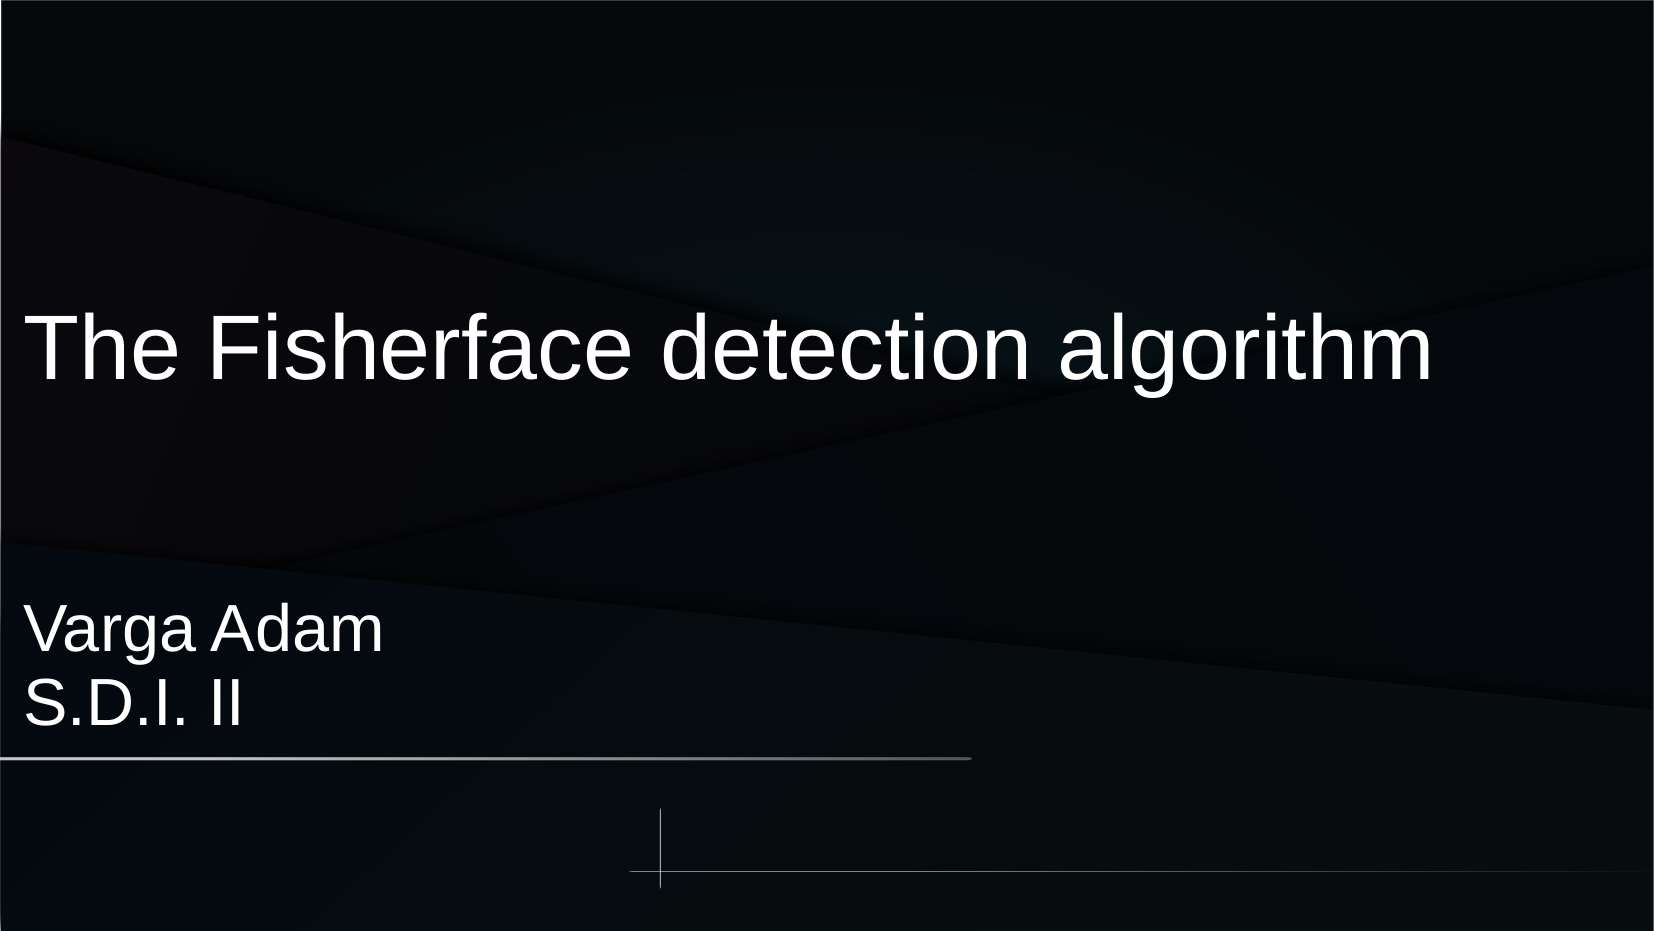

# The Fisherface detection algorithm
Varga Adam
S.D.I. II